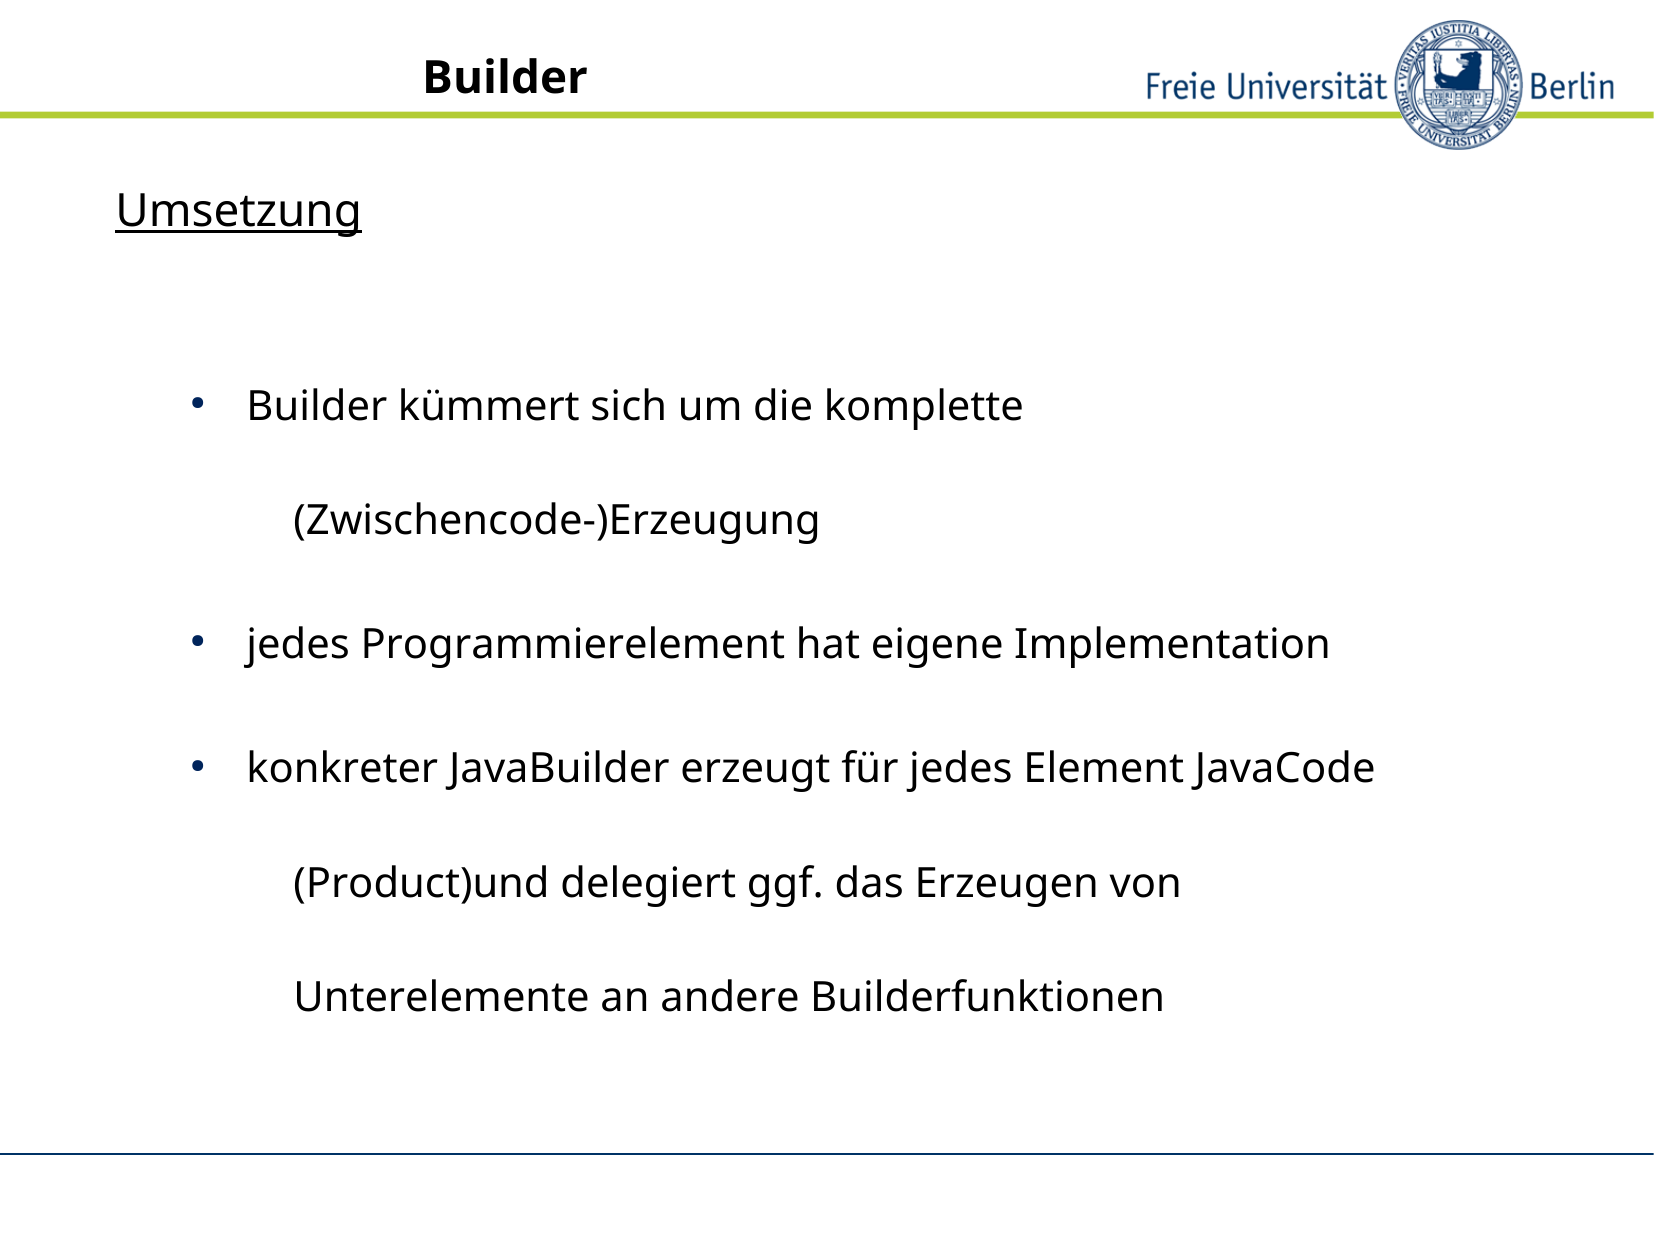

# Builder
Umsetzung
Builder kümmert sich um die komplette (Zwischencode-)Erzeugung
jedes Programmierelement hat eigene Implementation
konkreter JavaBuilder erzeugt für jedes Element JavaCode (Product)und delegiert ggf. das Erzeugen von Unterelemente an andere Builderfunktionen